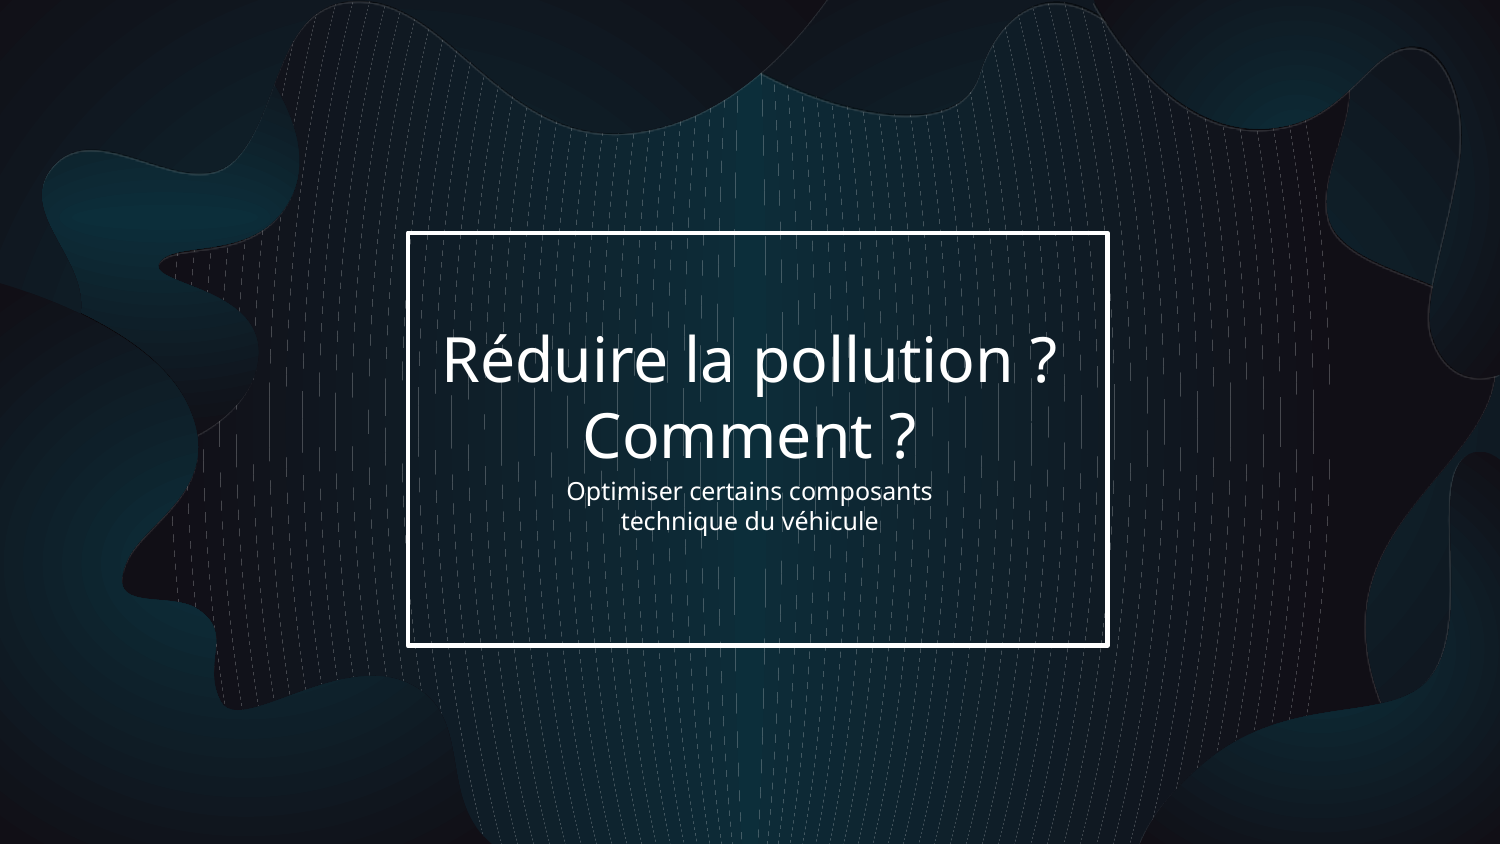

# Réduire la pollution ?
Comment ?
Optimiser certains composants technique du véhicule